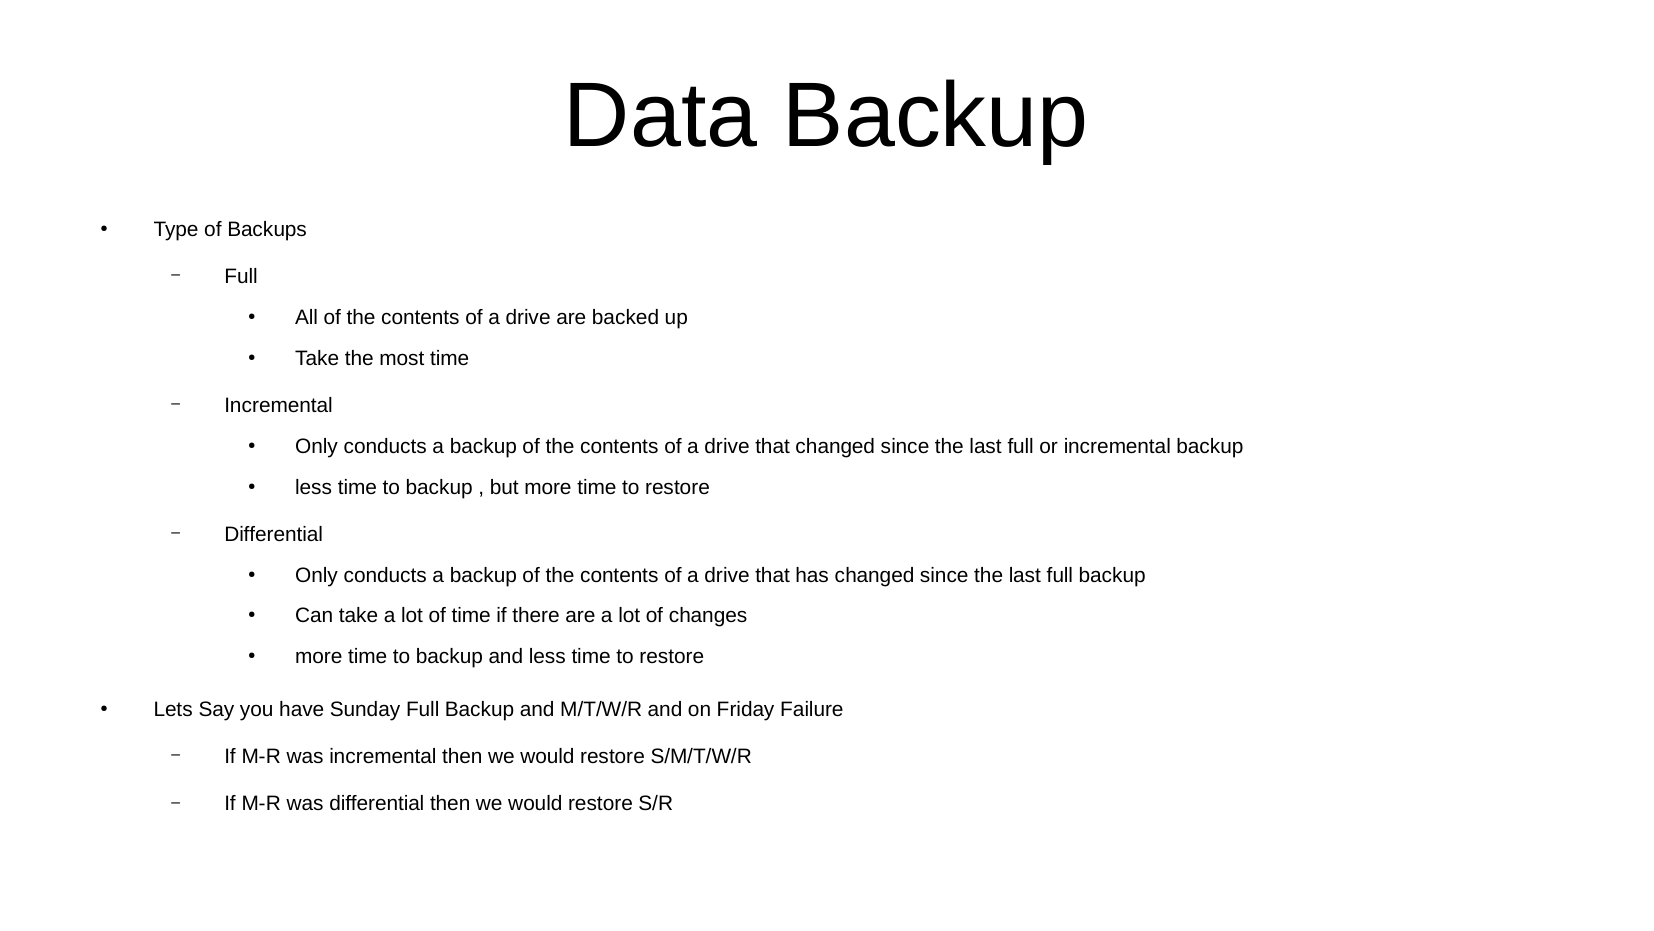

# Data Backup
Type of Backups
Full
All of the contents of a drive are backed up
Take the most time
Incremental
Only conducts a backup of the contents of a drive that changed since the last full or incremental backup
less time to backup , but more time to restore
Differential
Only conducts a backup of the contents of a drive that has changed since the last full backup
Can take a lot of time if there are a lot of changes
more time to backup and less time to restore
Lets Say you have Sunday Full Backup and M/T/W/R and on Friday Failure
If M-R was incremental then we would restore S/M/T/W/R
If M-R was differential then we would restore S/R